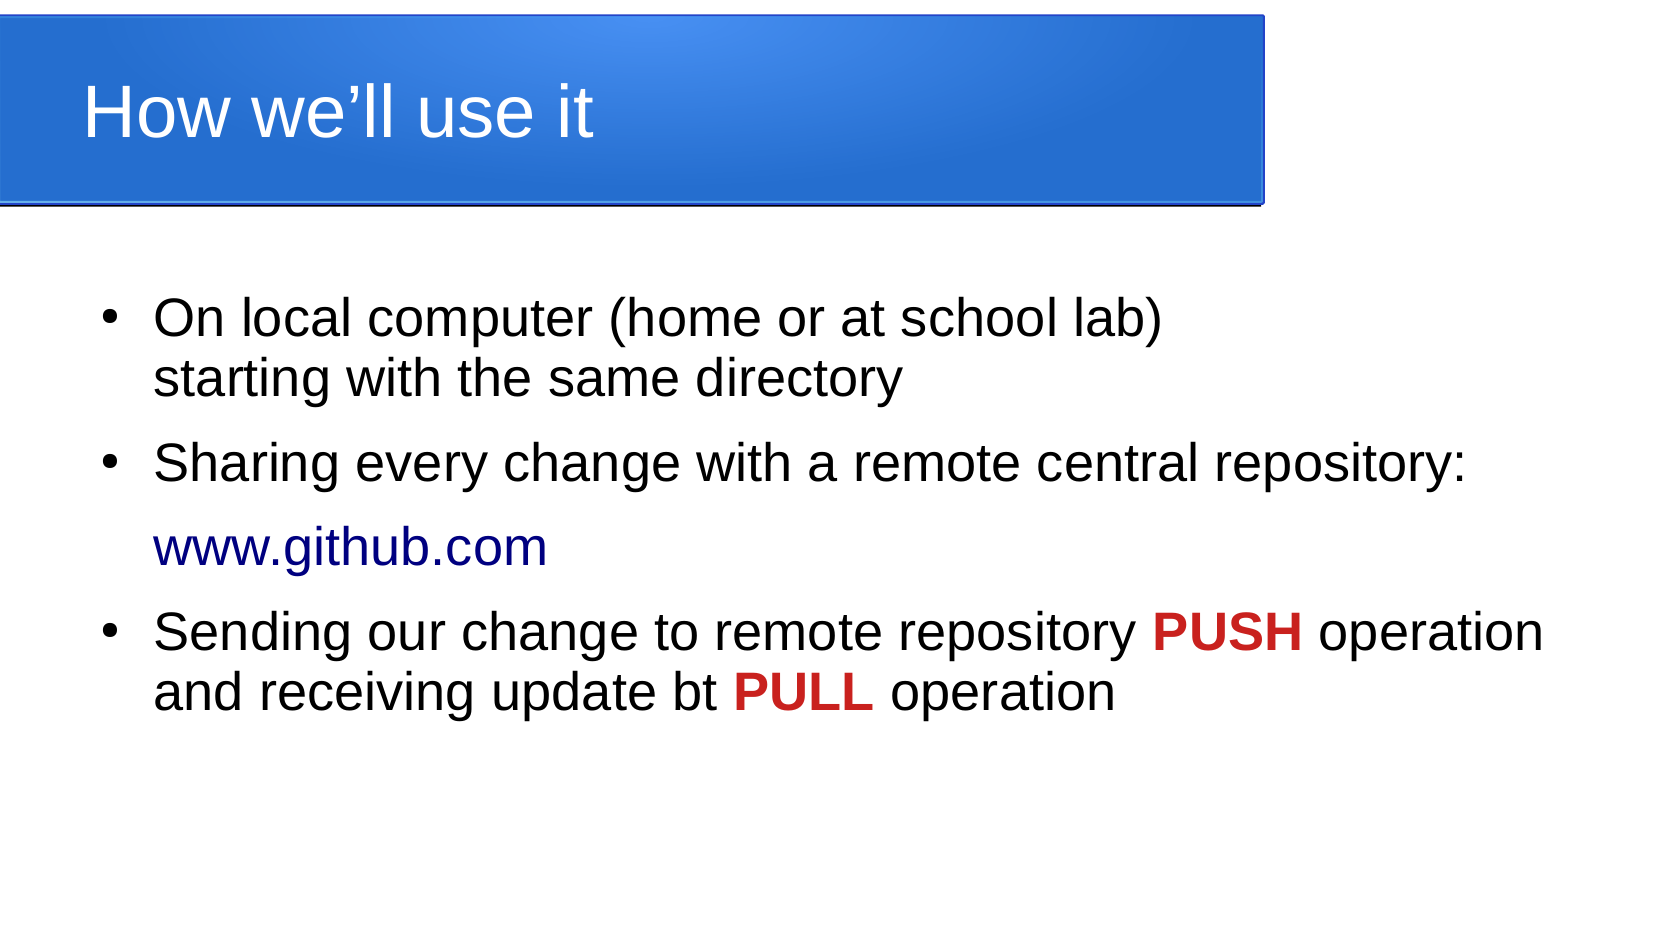

# How we’ll use it
On local computer (home or at school lab)
starting with the same directory
Sharing every change with a remote central repository:
www.github.com
Sending our change to remote repository PUSH operation
and receiving update bt PULL operation